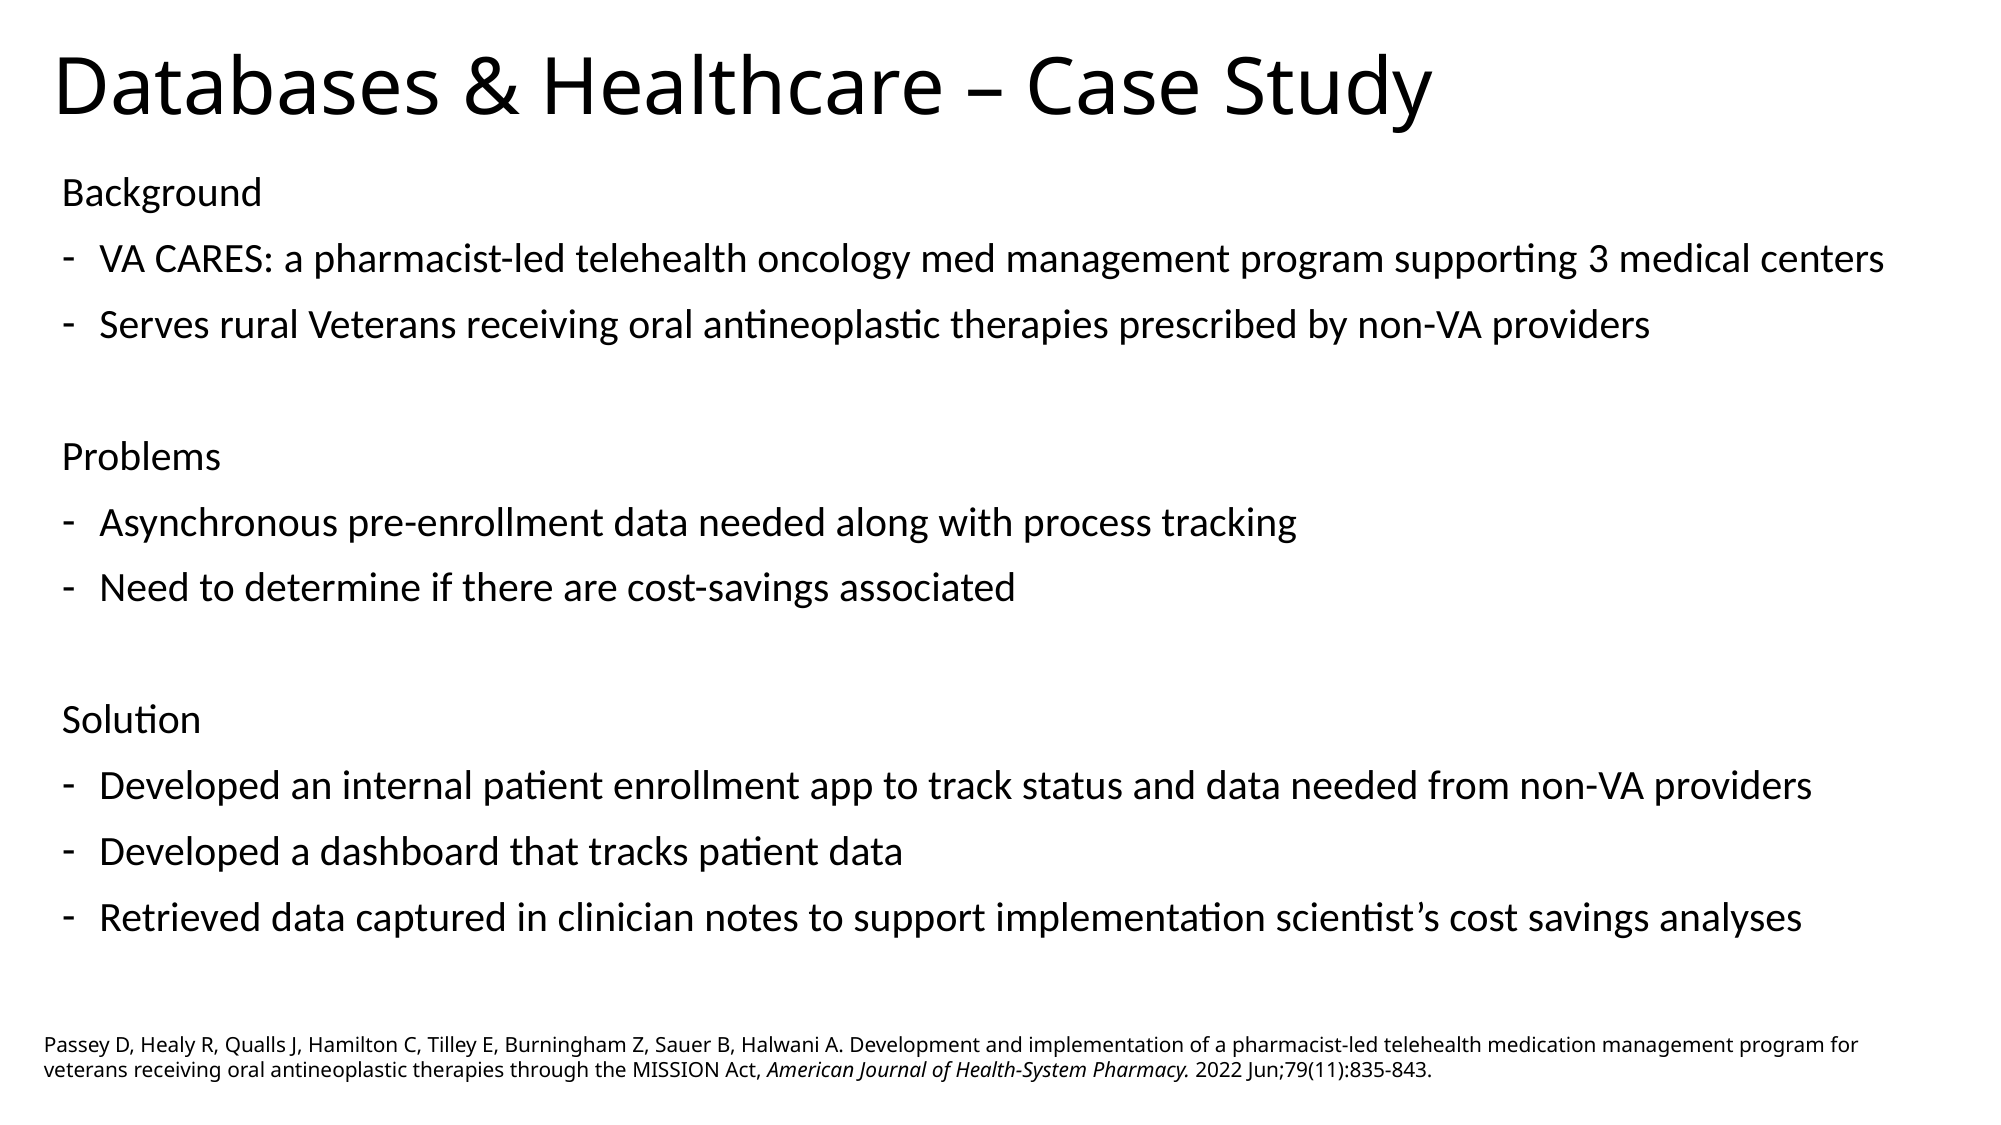

# Databases & Healthcare – Case Study
Background
VA CARES: a pharmacist-led telehealth oncology med management program supporting 3 medical centers
Serves rural Veterans receiving oral antineoplastic therapies prescribed by non-VA providers
Problems
Asynchronous pre-enrollment data needed along with process tracking
Need to determine if there are cost-savings associated
Solution
Developed an internal patient enrollment app to track status and data needed from non-VA providers
Developed a dashboard that tracks patient data
Retrieved data captured in clinician notes to support implementation scientist’s cost savings analyses
Passey D, Healy R, Qualls J, Hamilton C, Tilley E, Burningham Z, Sauer B, Halwani A. Development and implementation of a pharmacist-led telehealth medication management program for veterans receiving oral antineoplastic therapies through the MISSION Act, American Journal of Health-System Pharmacy. 2022 Jun;79(11):835-843.